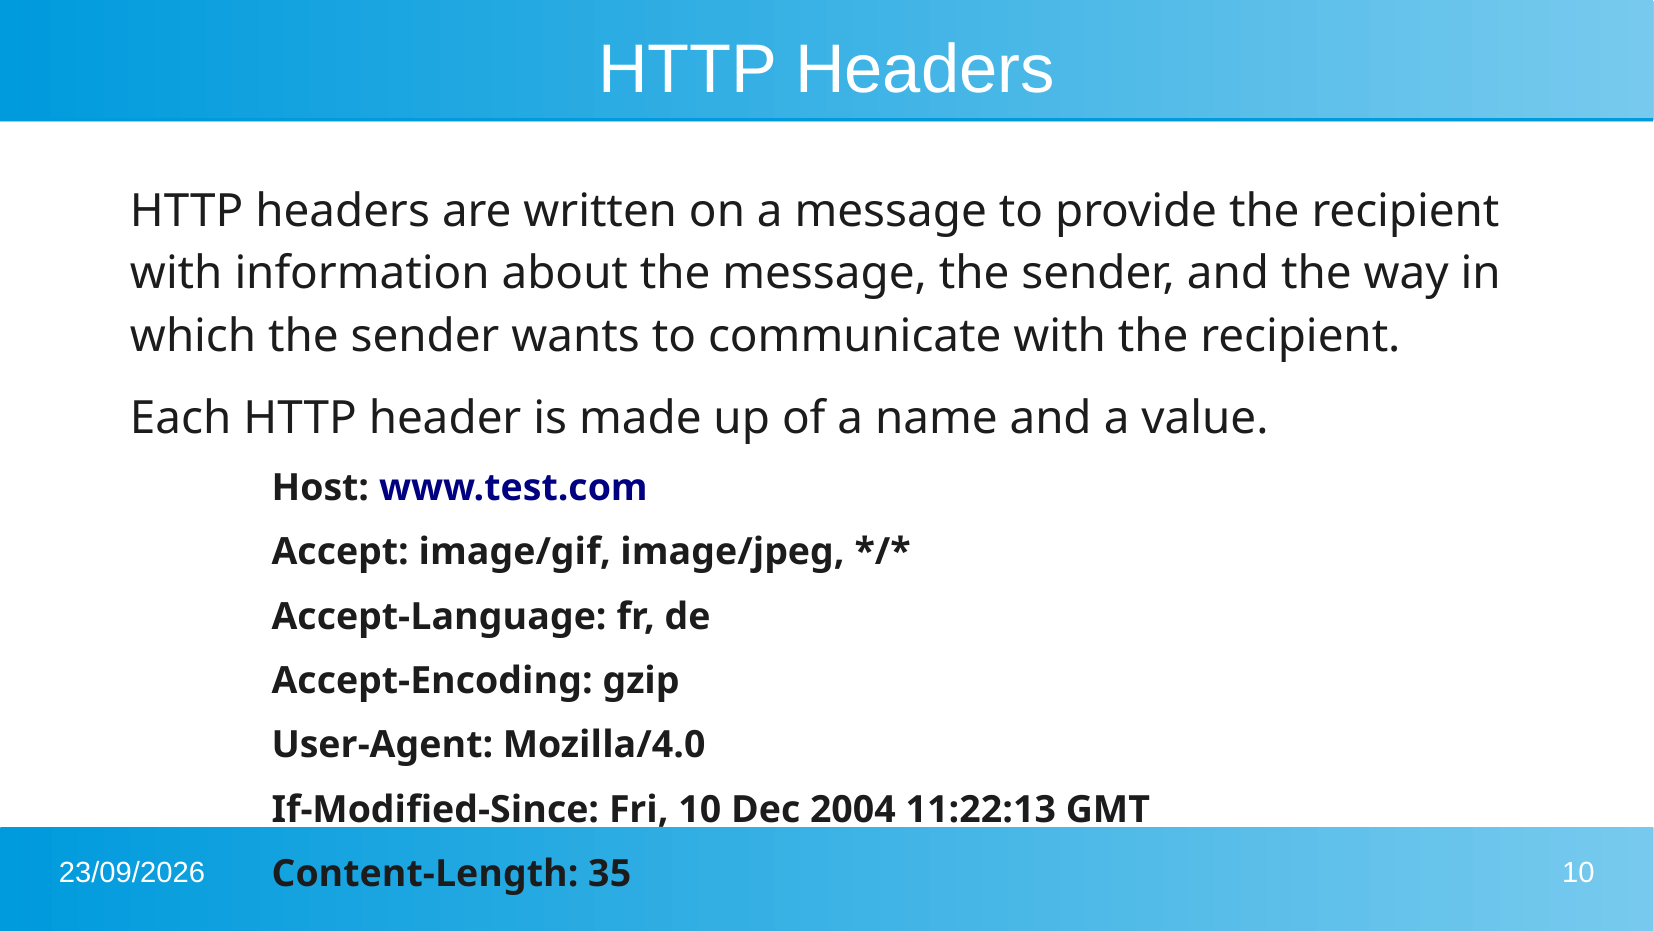

# HTTP Headers
HTTP headers are written on a message to provide the recipient with information about the message, the sender, and the way in which the sender wants to communicate with the recipient.
Each HTTP header is made up of a name and a value.
Host: www.test.com
Accept: image/gif, image/jpeg, */*
Accept-Language: fr, de
Accept-Encoding: gzip
User-Agent: Mozilla/4.0
If-Modified-Since: Fri, 10 Dec 2004 11:22:13 GMT
Content-Length: 35
10